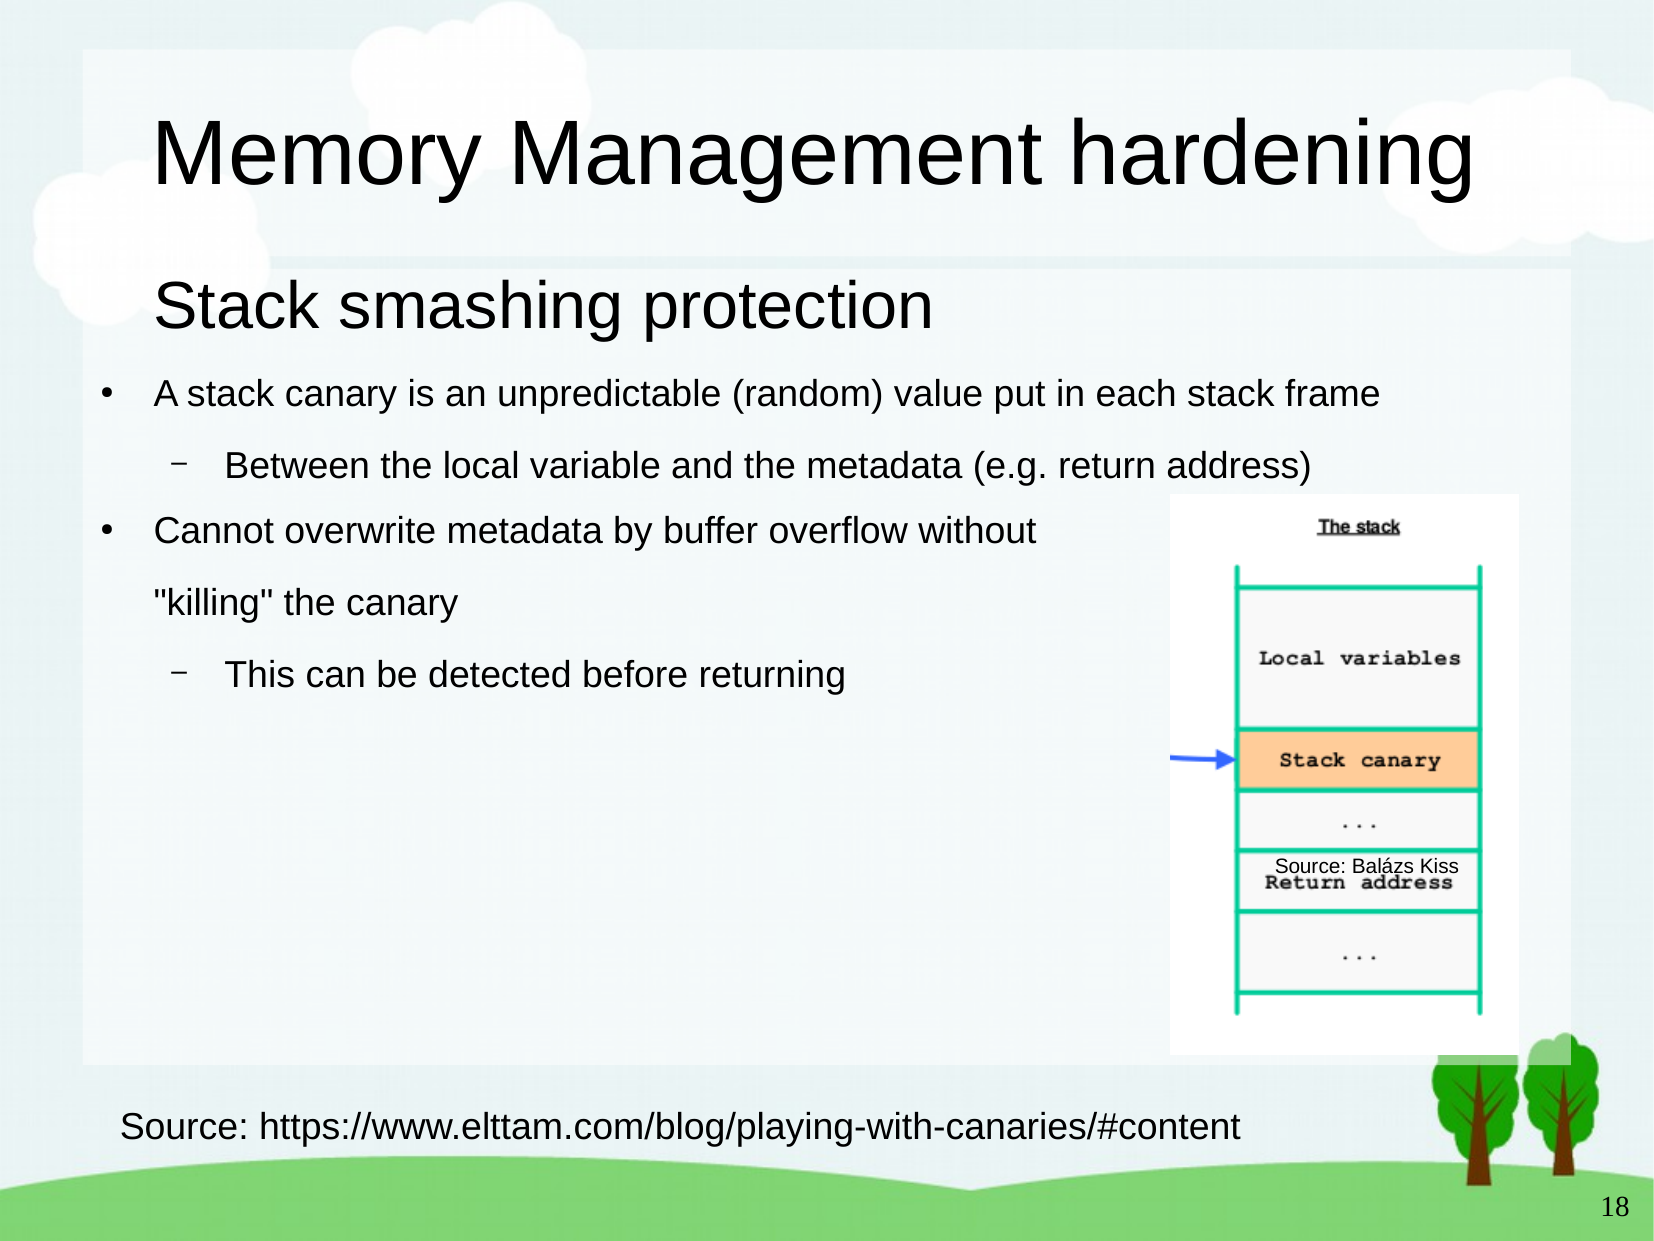

# Memory Management hardening
Stack smashing protection
A stack canary is an unpredictable (random) value put in each stack frame
Between the local variable and the metadata (e.g. return address)
Cannot overwrite metadata by buffer overflow without
"killing" the canary
This can be detected before returning
Source: Balázs Kiss
Source: https://www.elttam.com/blog/playing-with-canaries/#content
18